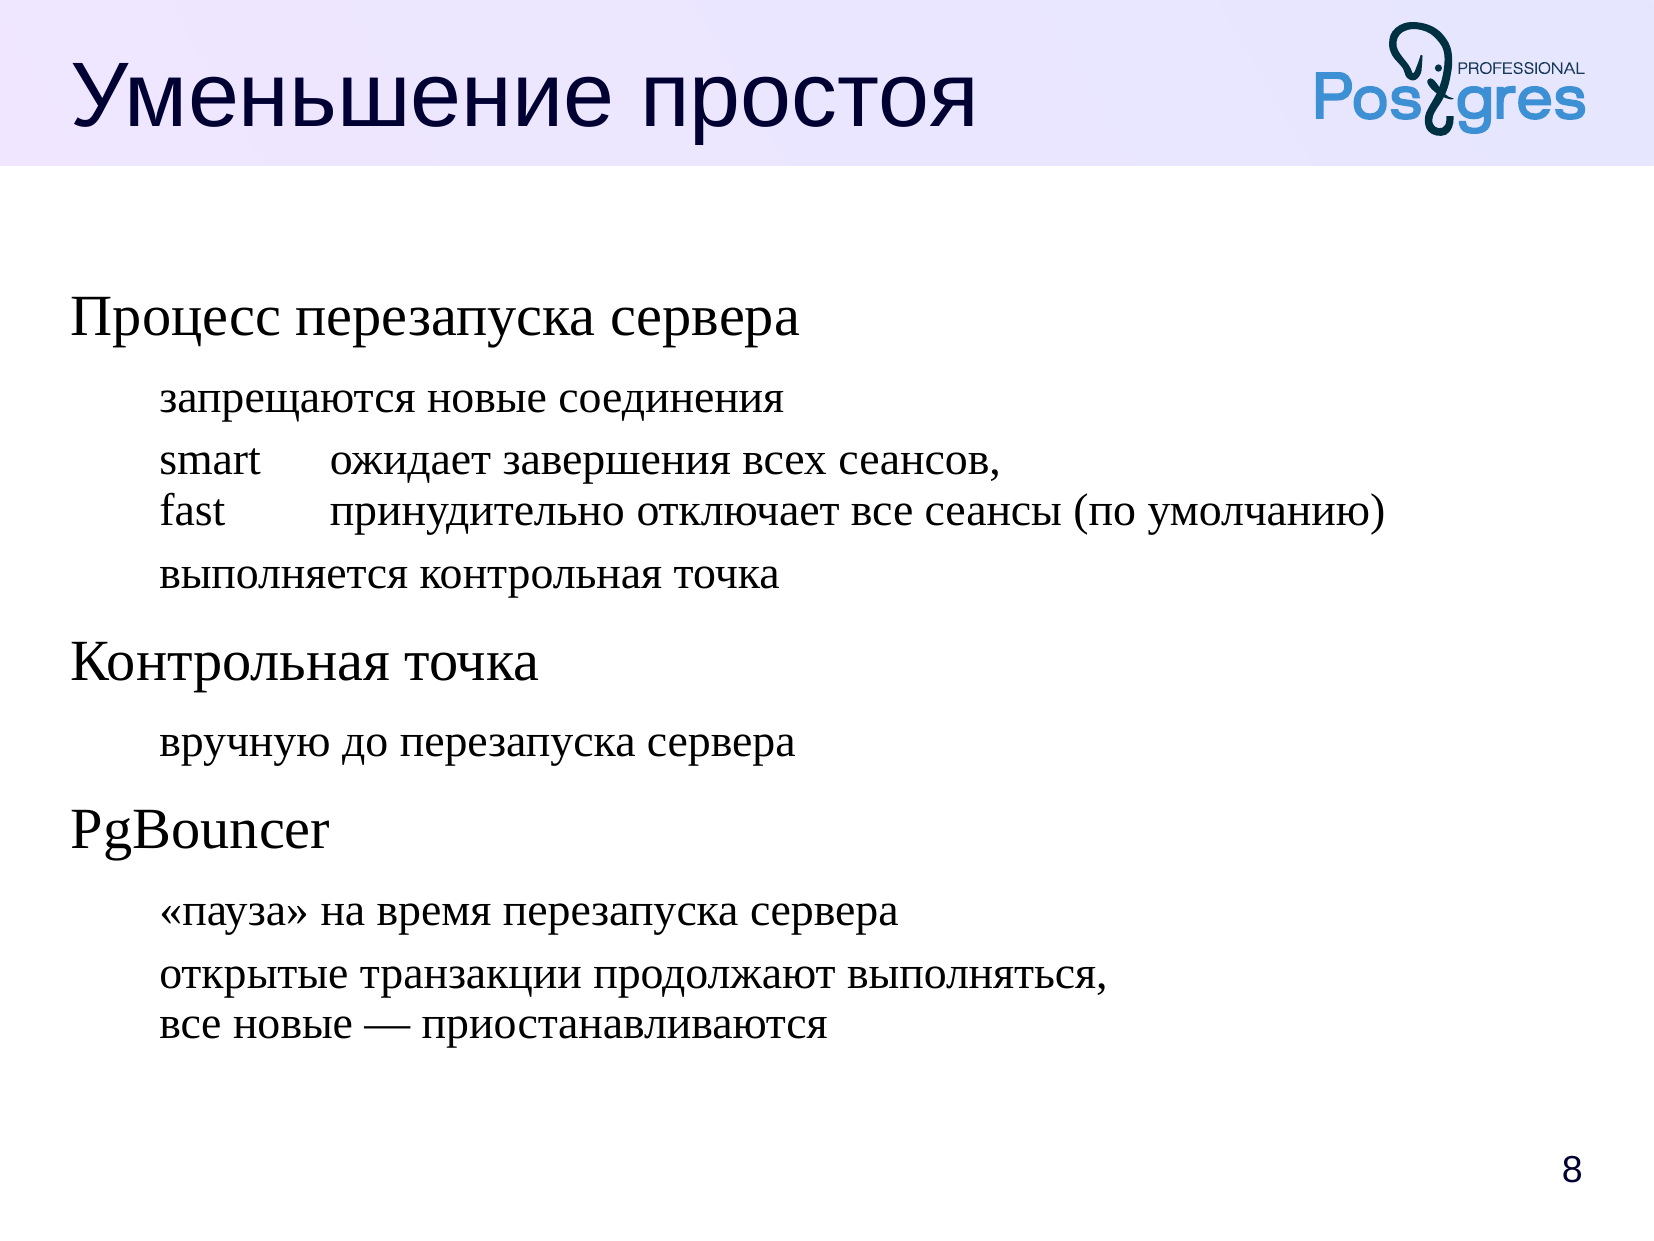

# Уменьшение простоя
Процесс перезапуска сервера
запрещаются новые соединения
smart	ожидает завершения всех сеансов,
fast	принудительно отключает все сеансы (по умолчанию)
выполняется контрольная точка
Контрольная точка
вручную до перезапуска сервера
PgBouncer
«пауза» на время перезапуска сервера
открытые транзакции продолжают выполняться,
все новые — приостанавливаются